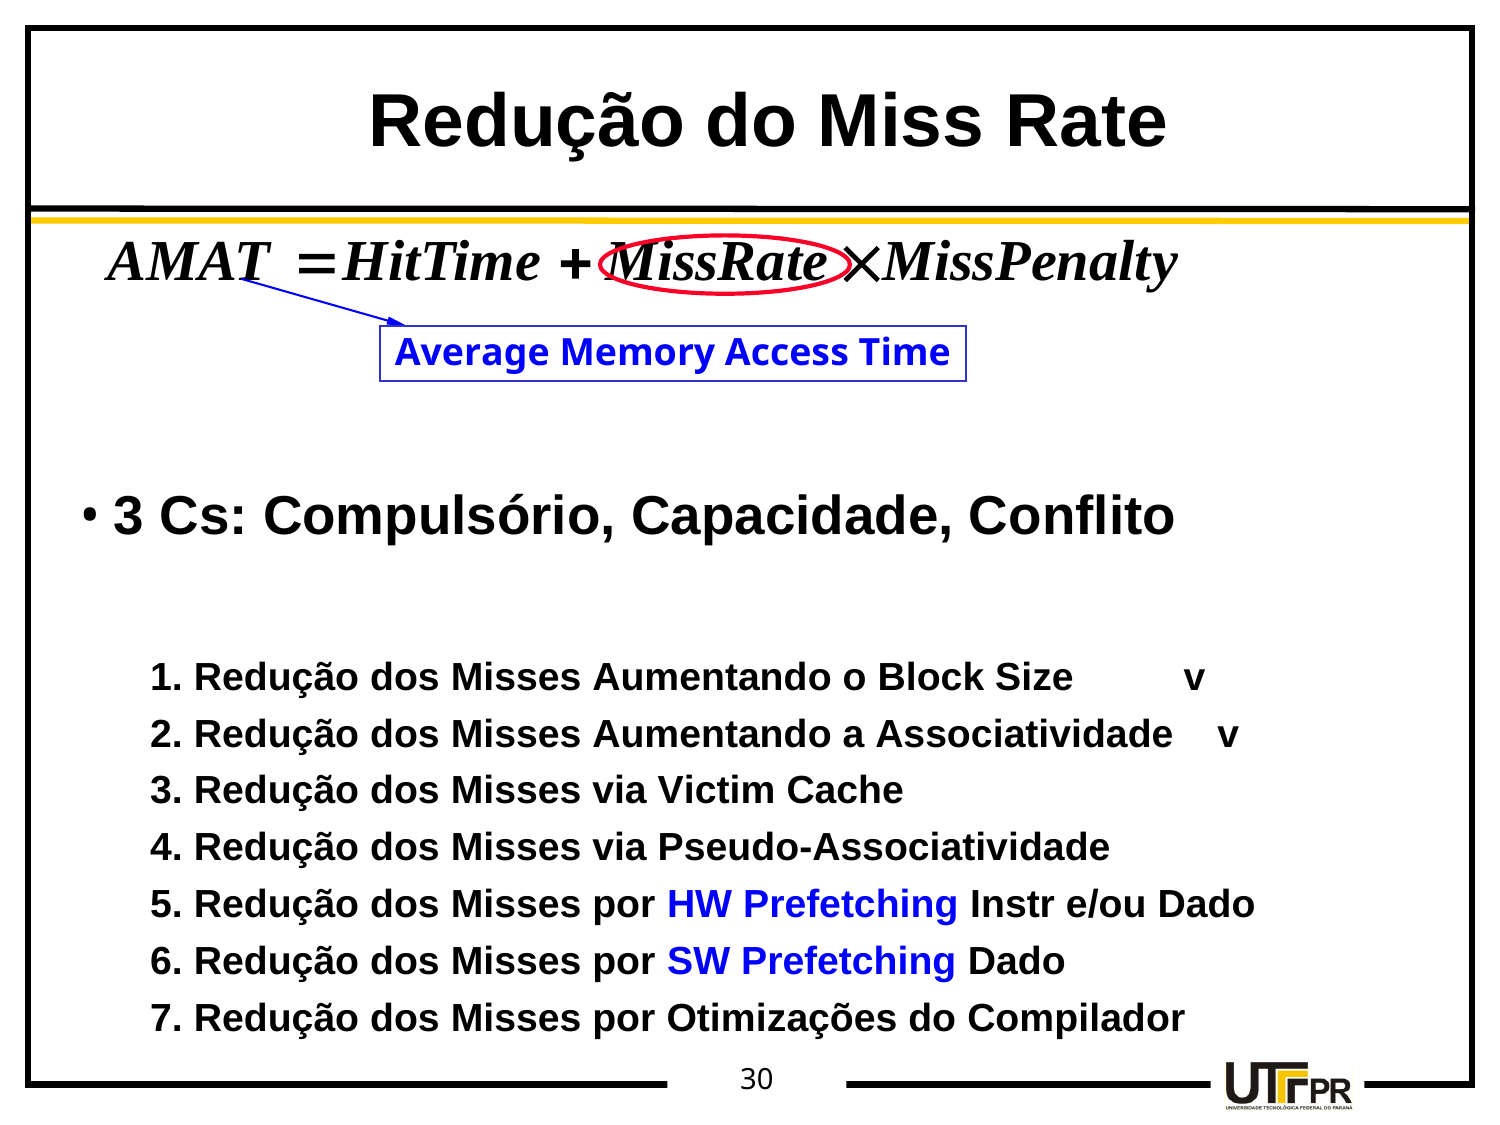

# Redução do Miss Rate
Average Memory Access Time
3 Cs: Compulsório, Capacidade, Conflito
1. Redução dos Misses Aumentando o Block Size v
2. Redução dos Misses Aumentando a Associatividade v
3. Redução dos Misses via Victim Cache
4. Redução dos Misses via Pseudo-Associatividade
5. Redução dos Misses por HW Prefetching Instr e/ou Dado
6. Redução dos Misses por SW Prefetching Dado
7. Redução dos Misses por Otimizações do Compilador